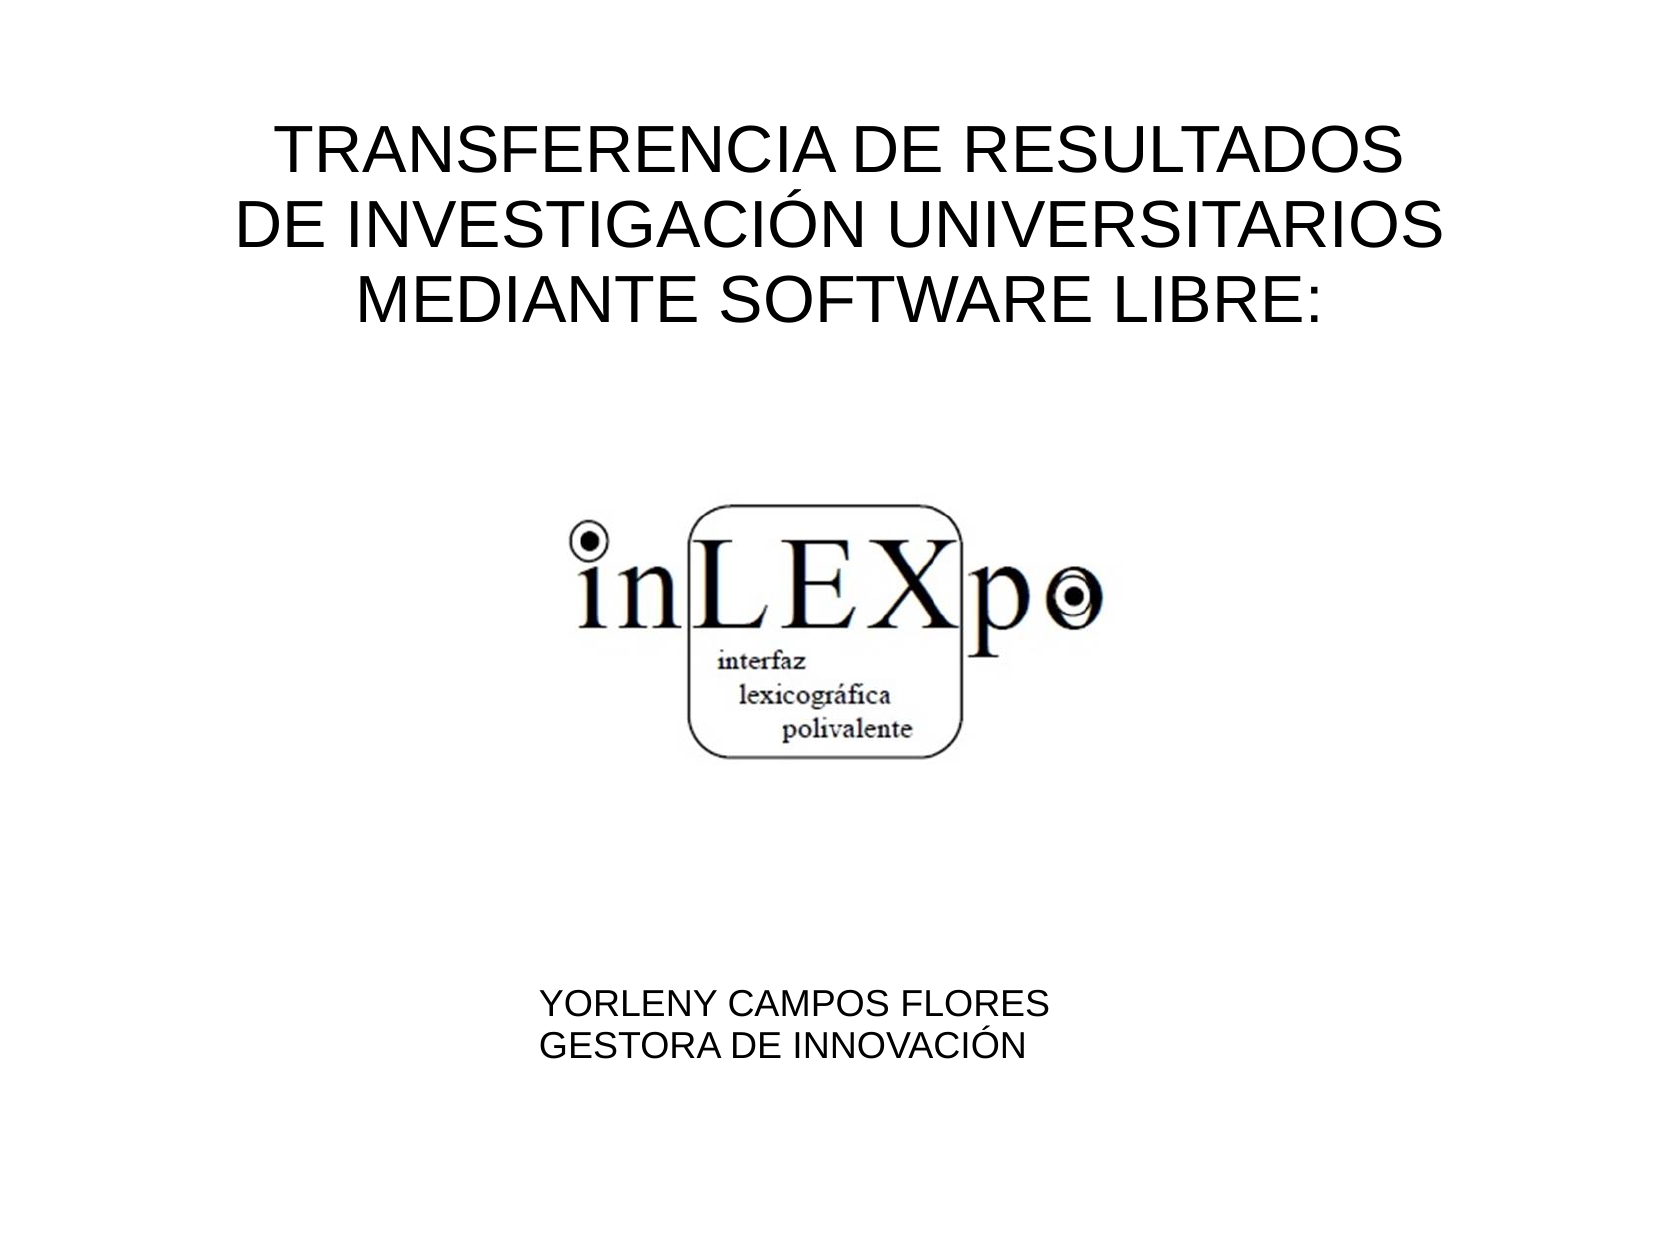

# TRANSFERENCIA DE RESULTADOS DE INVESTIGACIÓN UNIVERSITARIOS MEDIANTE SOFTWARE LIBRE:
YORLENY CAMPOS FLORES
GESTORA DE INNOVACIÓN